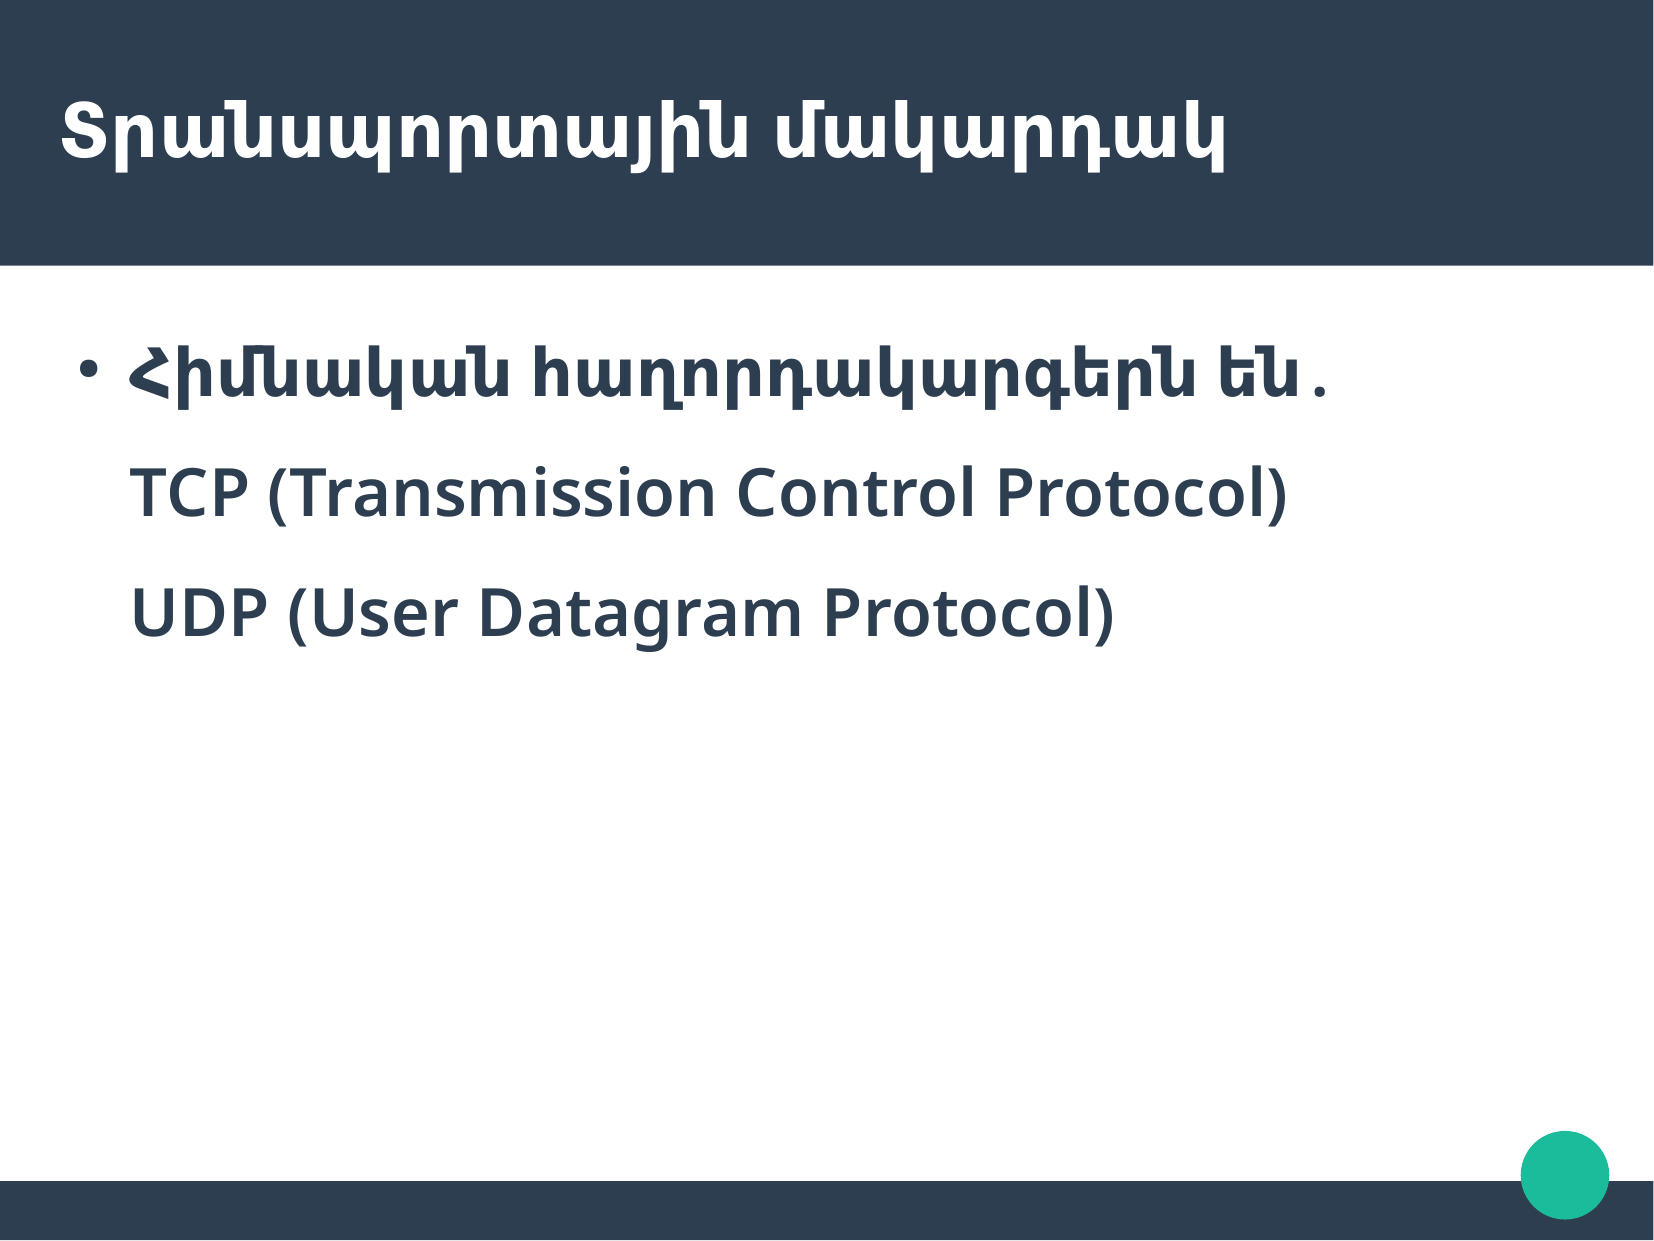

# Տրանսպորտային մակարդակ
Հիմնական հաղորդակարգերն են․
TCP (Transmission Control Protocol)
UDP (User Datagram Protocol)